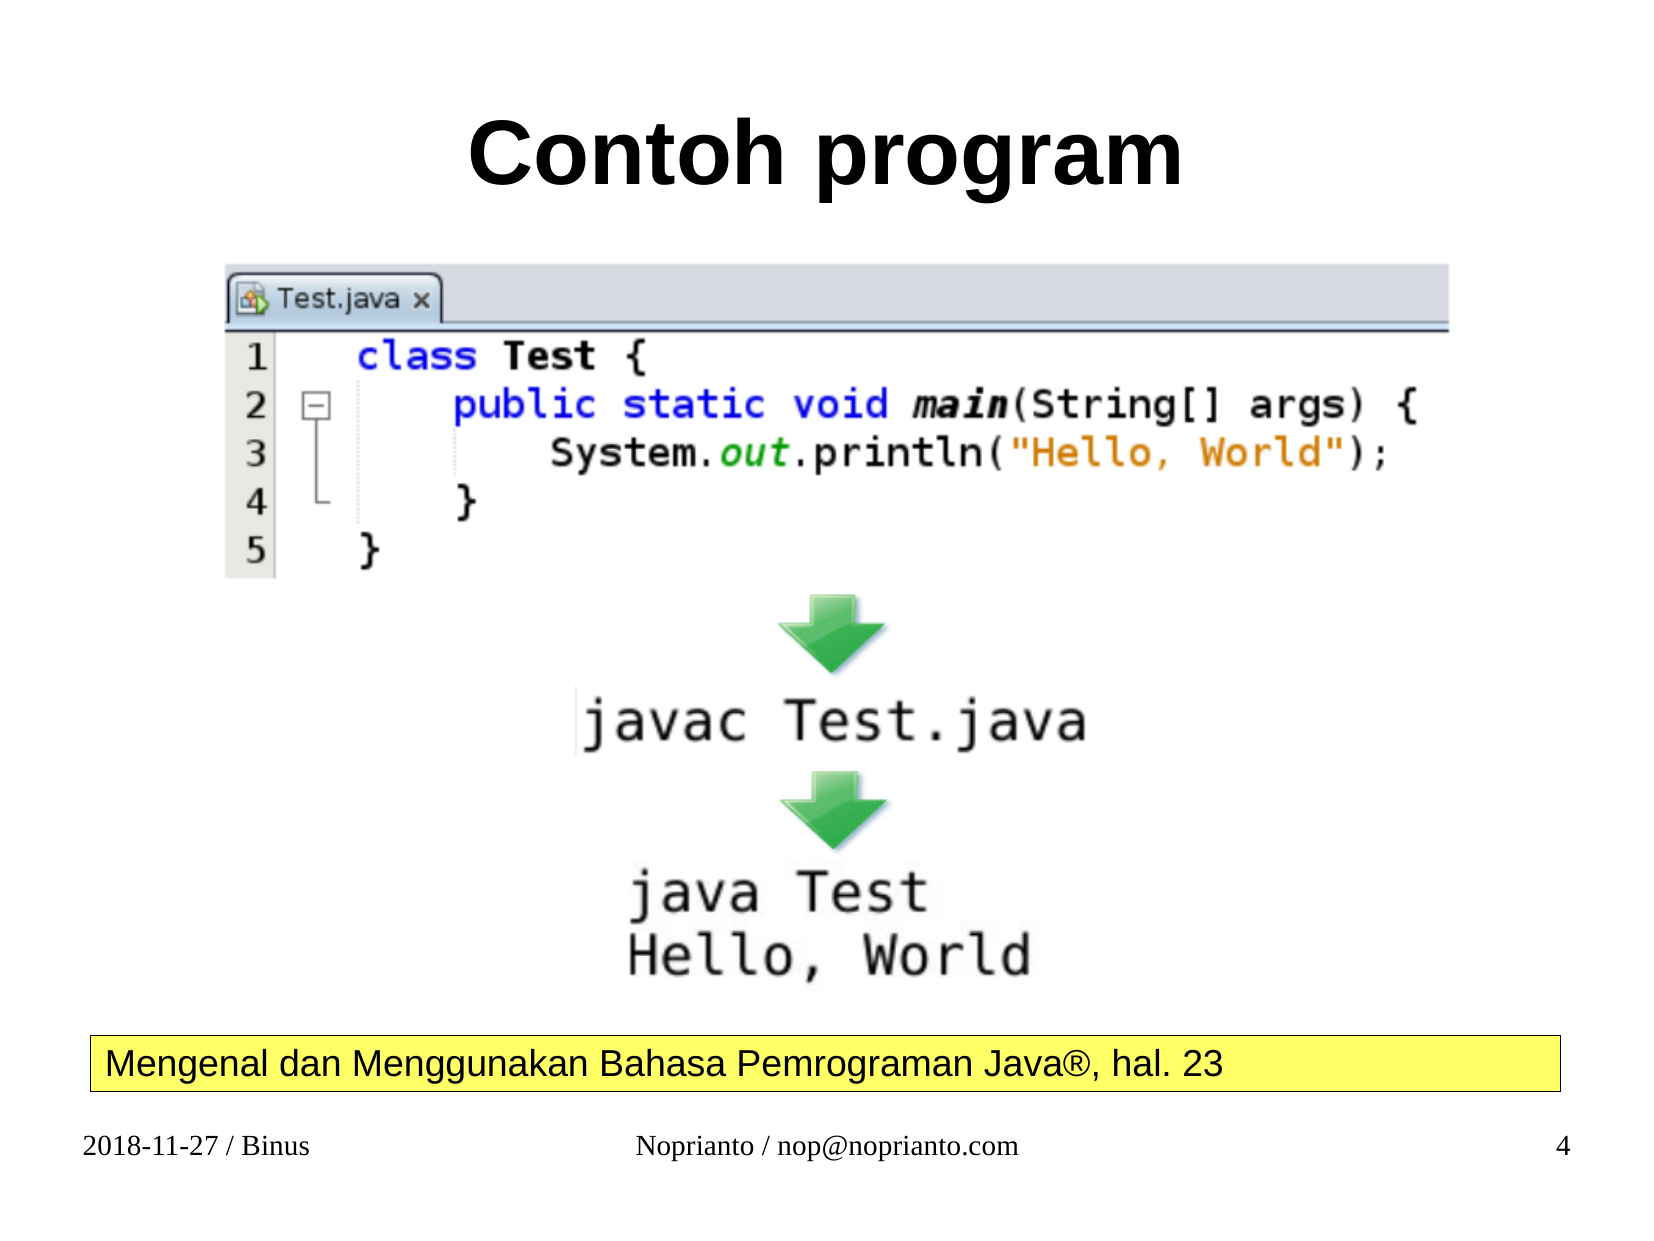

# Contoh program
Mengenal dan Menggunakan Bahasa Pemrograman Java®, hal. 23
2018-11-27 / Binus
Noprianto / nop@noprianto.com
4